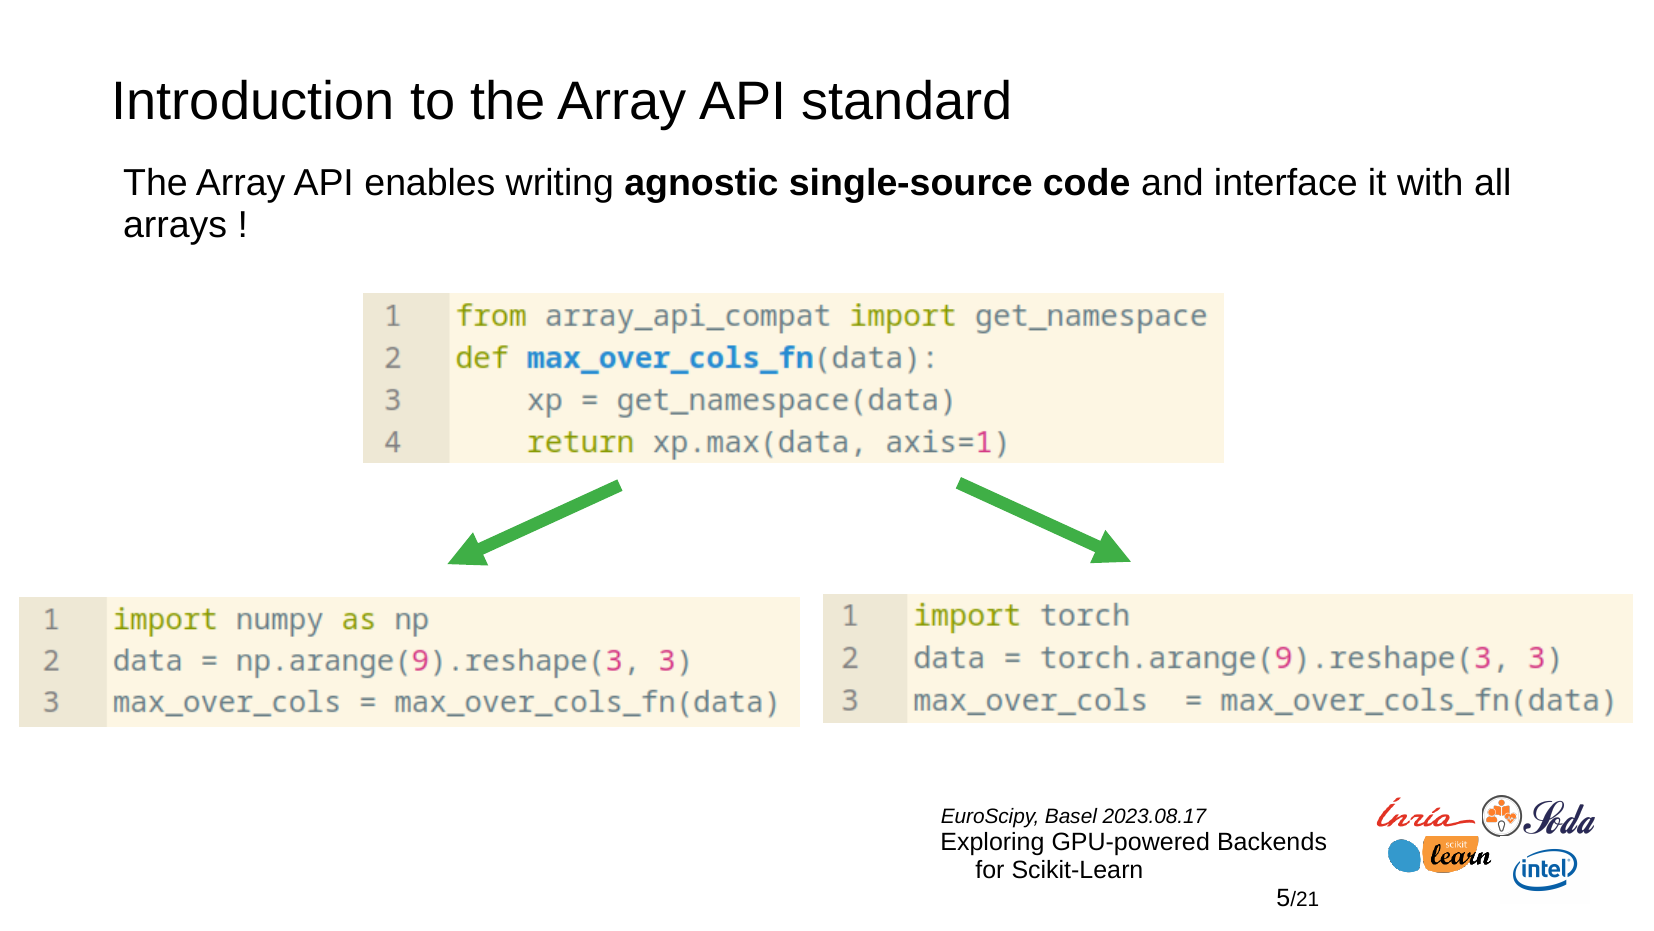

Introduction to the Array API standard
The Array API enables writing agnostic single-source code and interface it with all arrays !
 EuroScipy, Basel 2023.08.17
 Exploring GPU-powered Backends
 for Scikit-Learn
 5/21